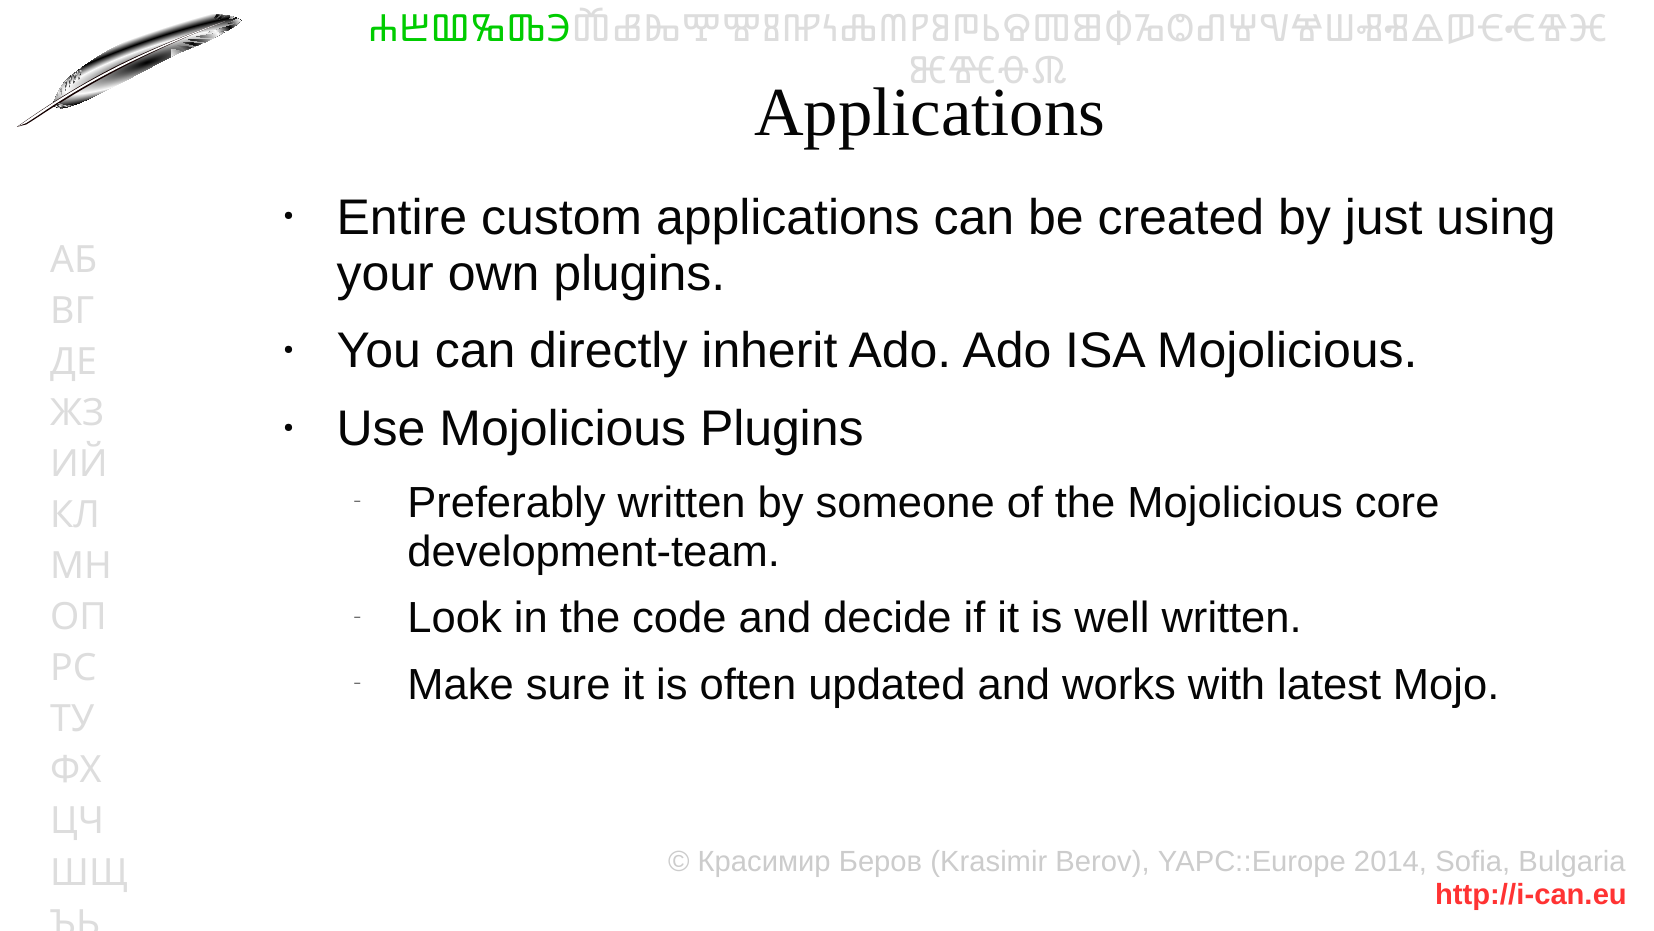

# Applications
Entire custom applications can be created by just using your own plugins.
You can directly inherit Ado. Ado ISA Mojolicious.
Use Mojolicious Plugins
Preferably written by someone of the Mojolicious core development-team.
Look in the code and decide if it is well written.
Make sure it is often updated and works with latest Mojo.